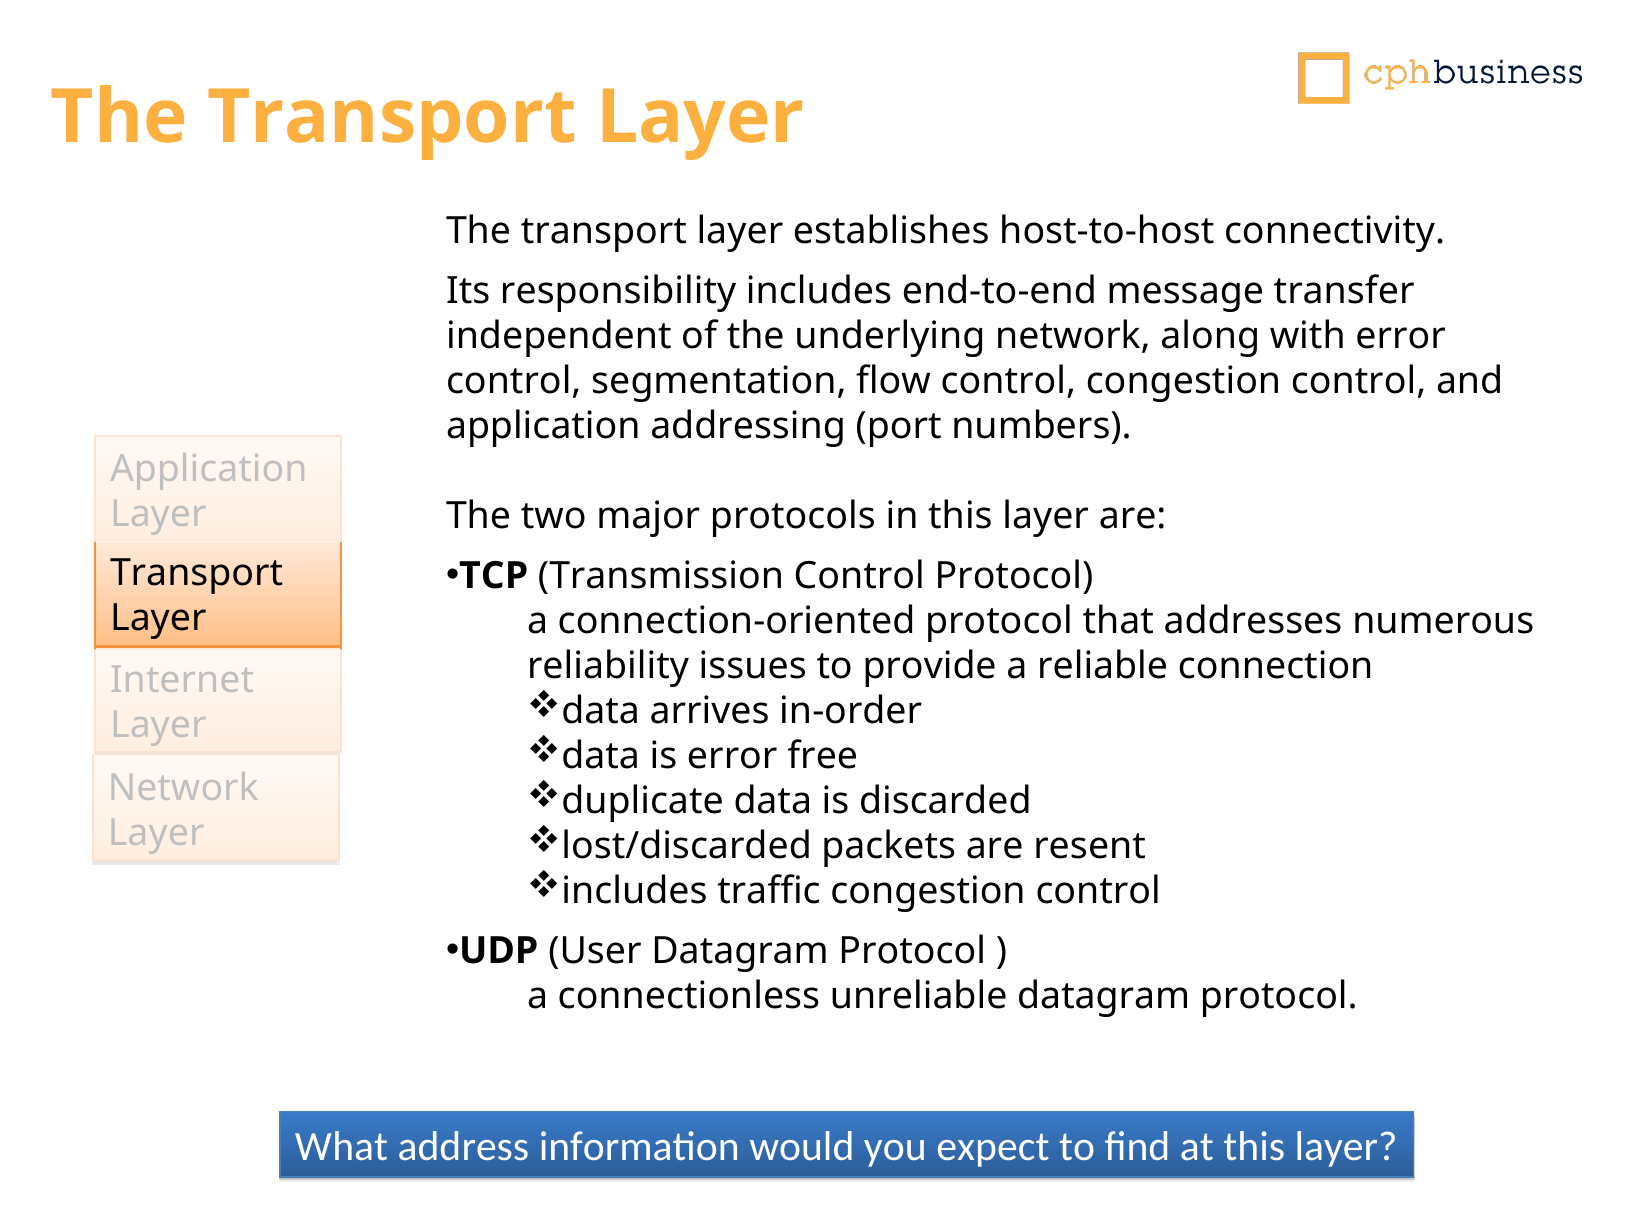

The Transport Layer
The transport layer establishes host-to-host connectivity.
Its responsibility includes end-to-end message transfer independent of the underlying network, along with error control, segmentation, flow control, congestion control, and application addressing (port numbers).
The two major protocols in this layer are:
TCP (Transmission Control Protocol)
a connection-oriented protocol that addresses numerous reliability issues to provide a reliable connection
data arrives in-order
data is error free
duplicate data is discarded
lost/discarded packets are resent
includes traffic congestion control
UDP (User Datagram Protocol )
a connectionless unreliable datagram protocol.
Application Layer
Transport
Layer
Internet
Layer
Network Layer
What address information would you expect to find at this layer?